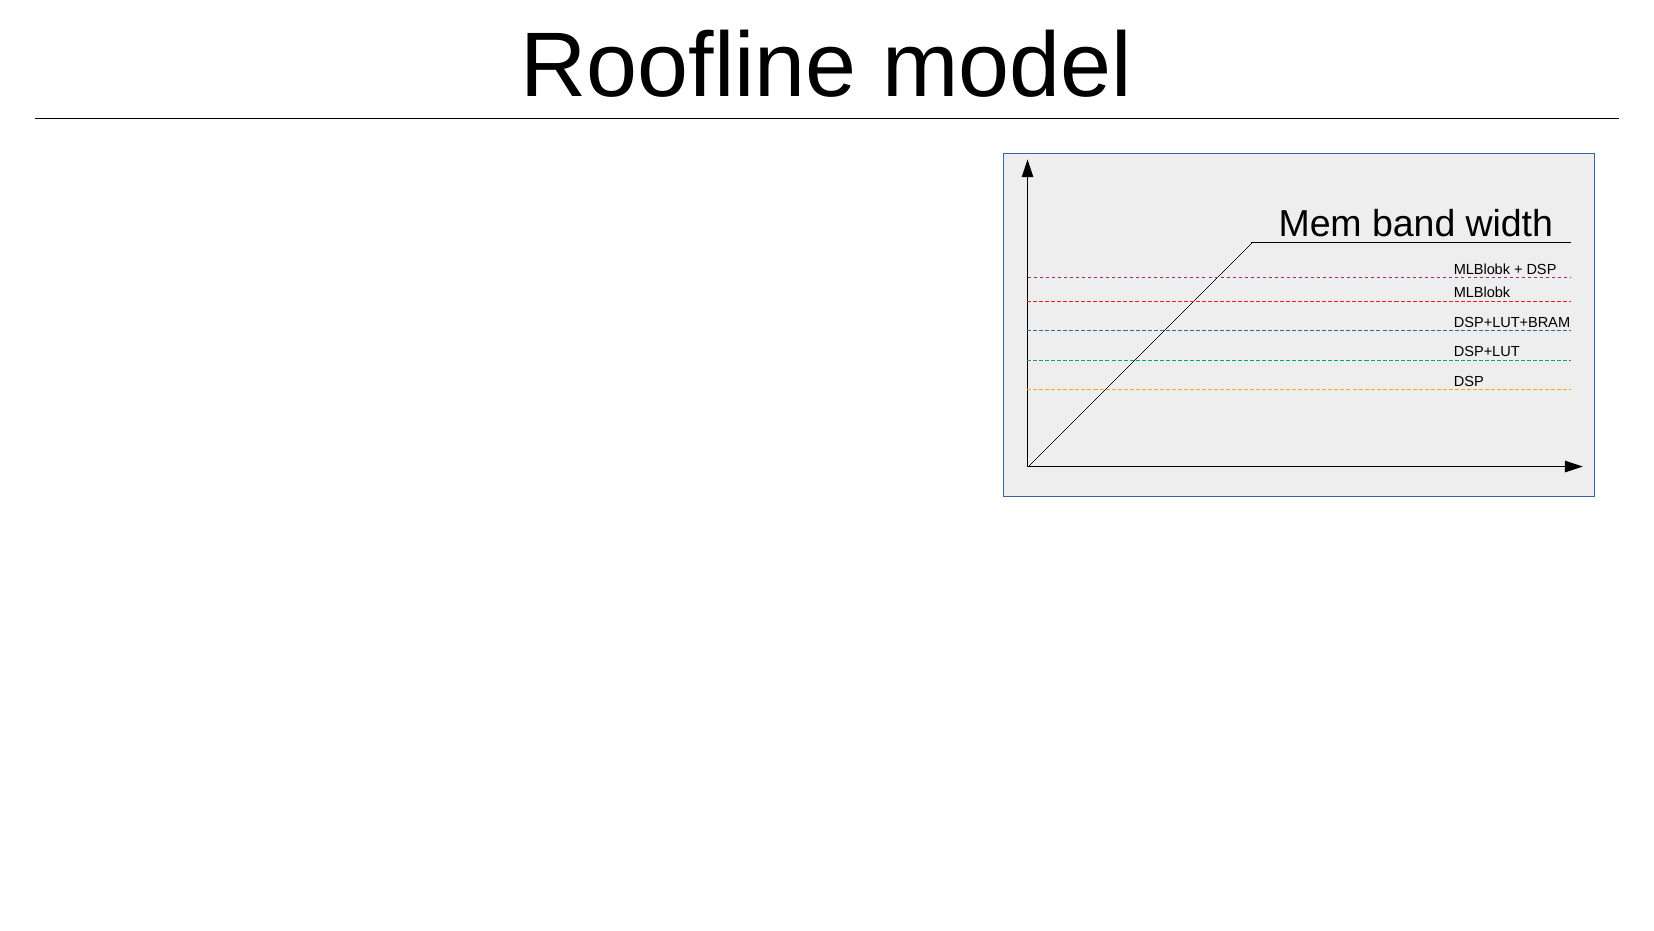

# Roofline model
Mem band width
MLBlobk + DSP
MLBlobk
DSP+LUT+BRAM
DSP+LUT
DSP